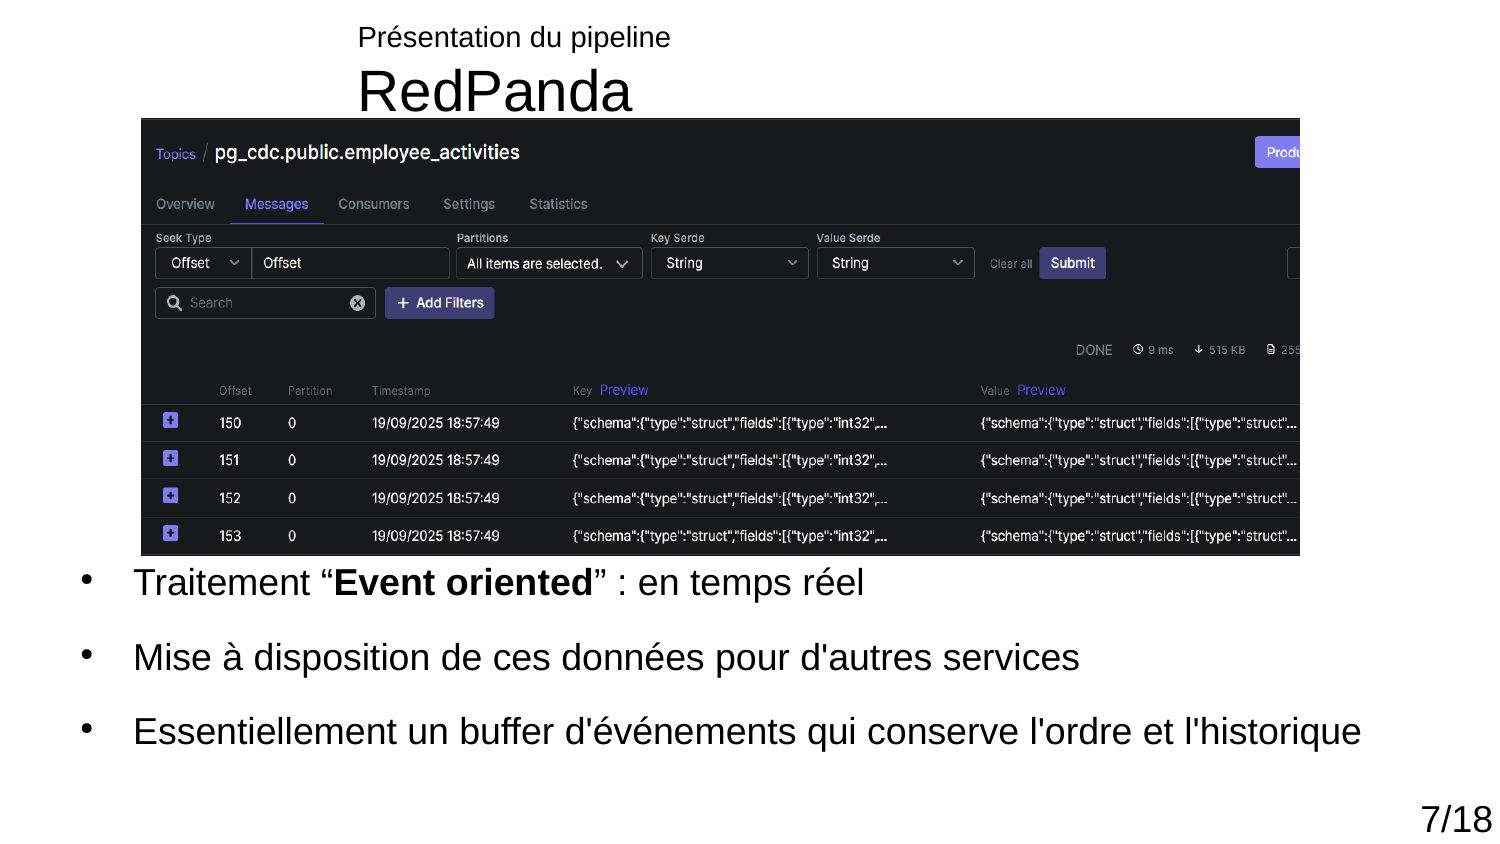

# Présentation du pipeline RedPanda
Traitement “Event oriented” : en temps réel
Mise à disposition de ces données pour d'autres services
Essentiellement un buffer d'événements qui conserve l'ordre et l'historique
7/18